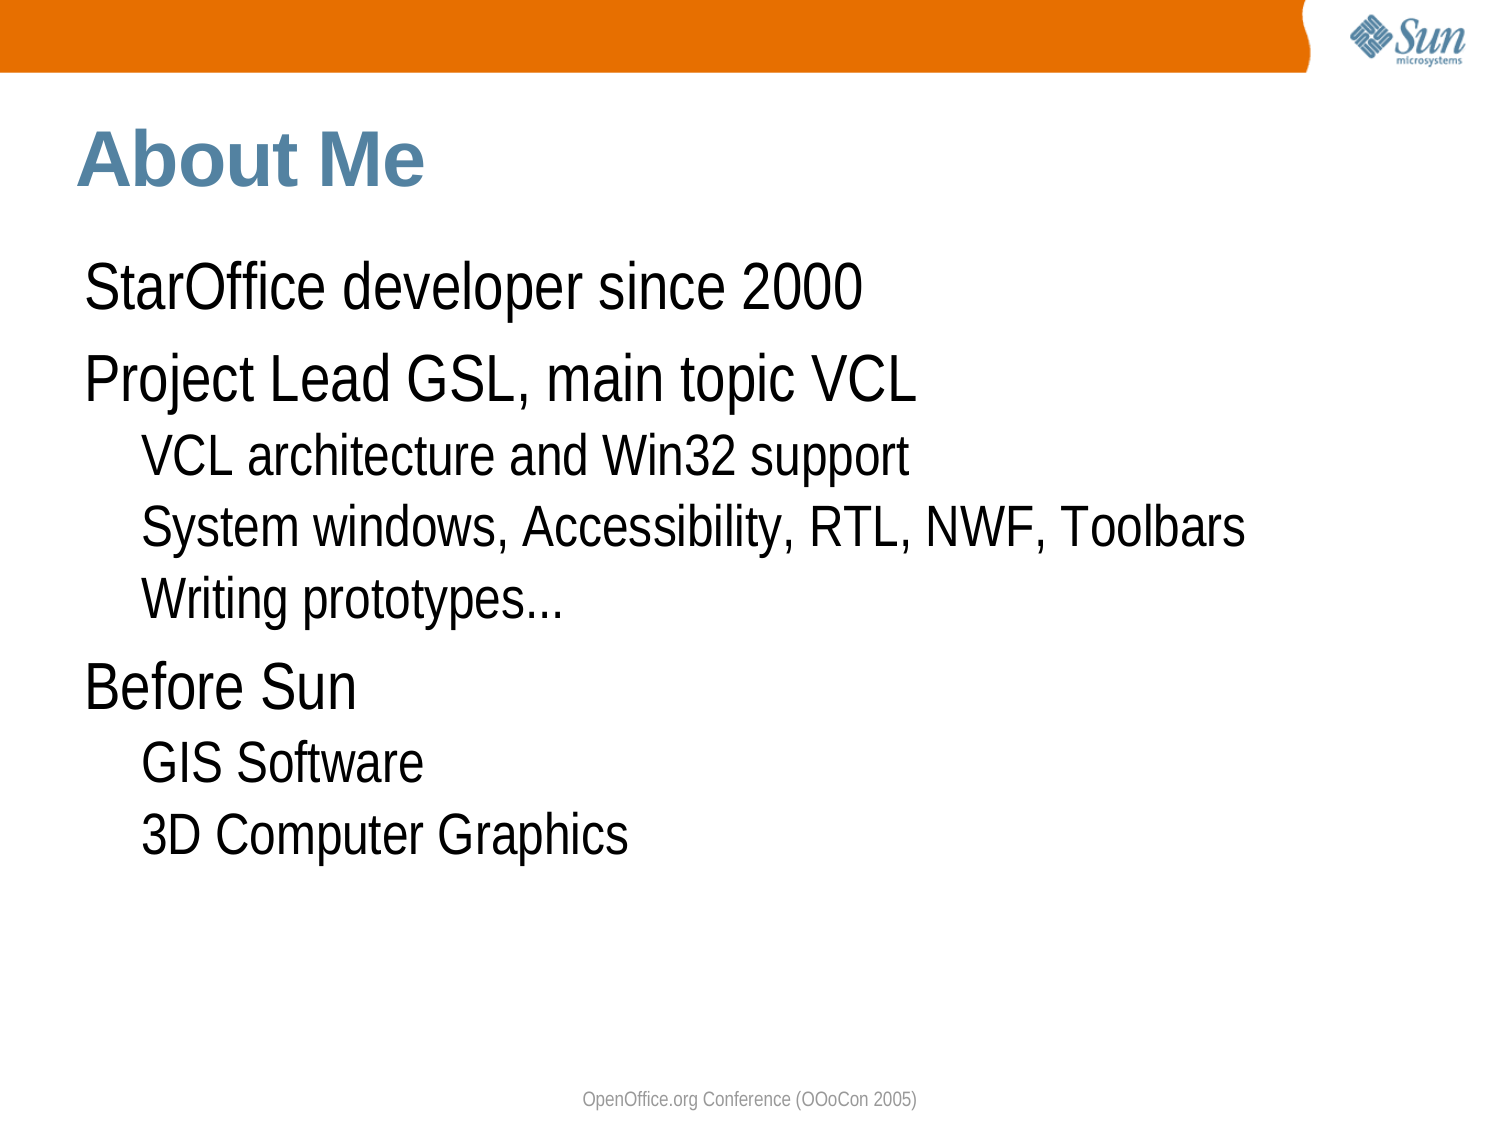

# About Me
StarOffice developer since 2000
Project Lead GSL, main topic VCL
VCL architecture and Win32 support
System windows, Accessibility, RTL, NWF, Toolbars
Writing prototypes...
Before Sun
GIS Software
3D Computer Graphics